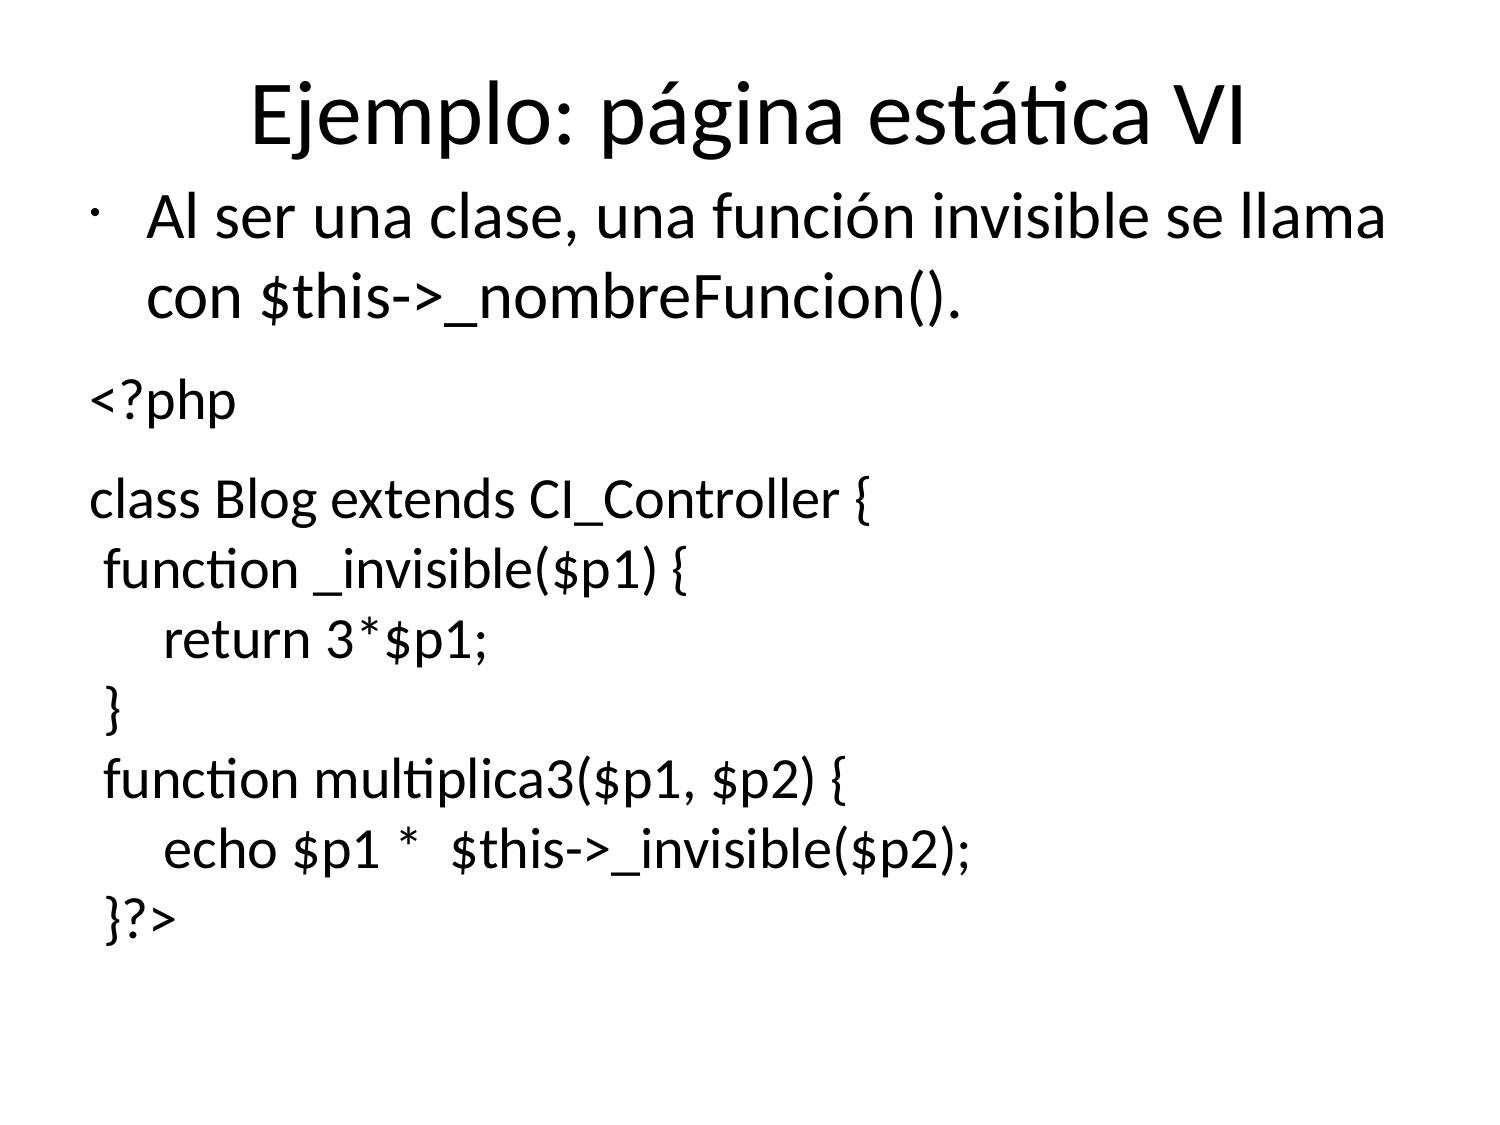

# Ejemplo: página estática VI
Al ser una clase, una función invisible se llama con $this->_nombreFuncion().
<?php
class Blog extends CI_Controller {
 function _invisible($p1) {
 	return 3*$p1;
 }
 function multiplica3($p1, $p2) {
 	echo $p1 * $this->_invisible($p2);
 }?>